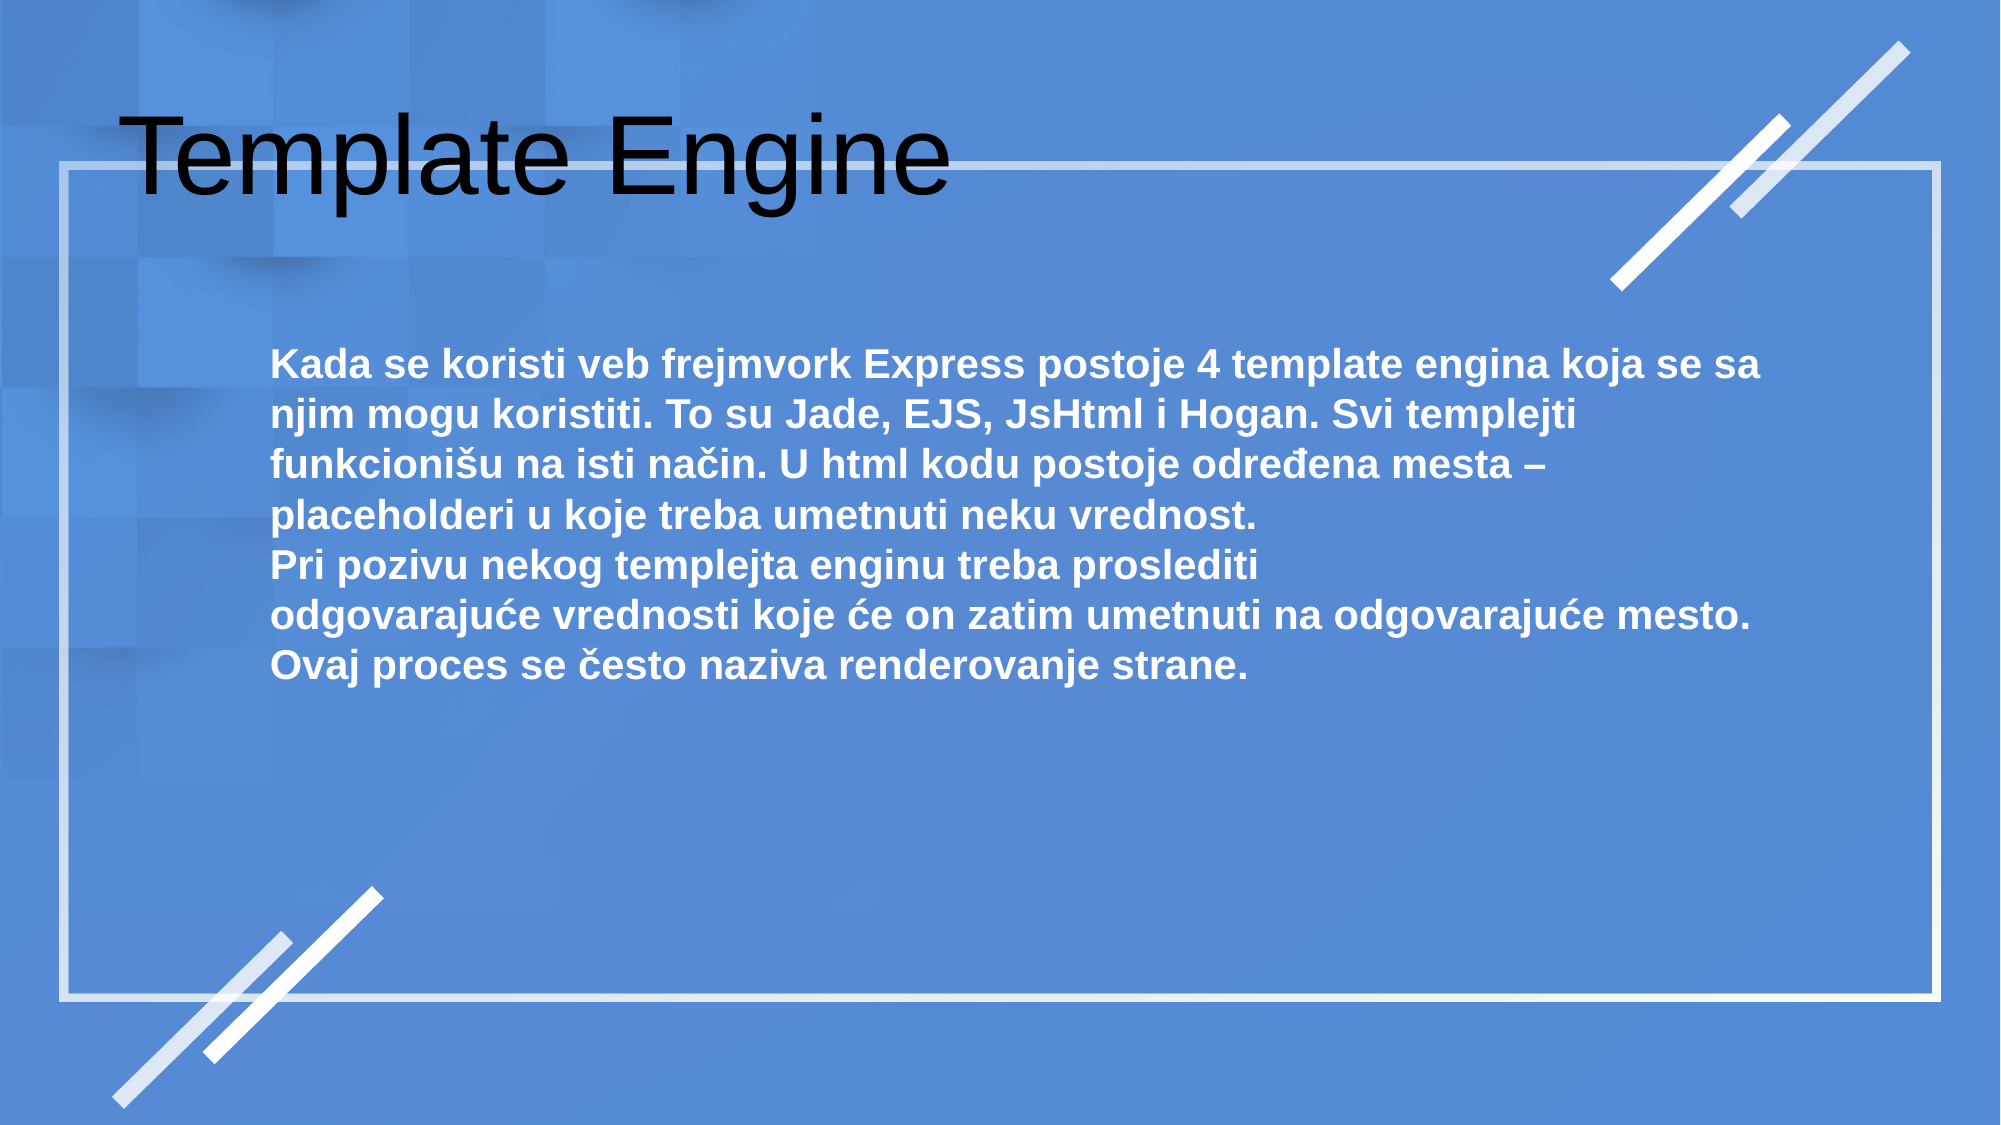

Template Engine
Kada se koristi veb frejmvork Express postoje 4 template engina koja se sa njim mogu koristiti. To su Jade, EJS, JsHtml i Hogan. Svi templejti funkcionišu na isti način. U html kodu postoje određena mesta –
placeholderi u koje treba umetnuti neku vrednost.
Pri pozivu nekog templejta enginu treba proslediti
odgovarajuće vrednosti koje će on zatim umetnuti na odgovarajuće mesto. Ovaj proces se često naziva renderovanje strane.